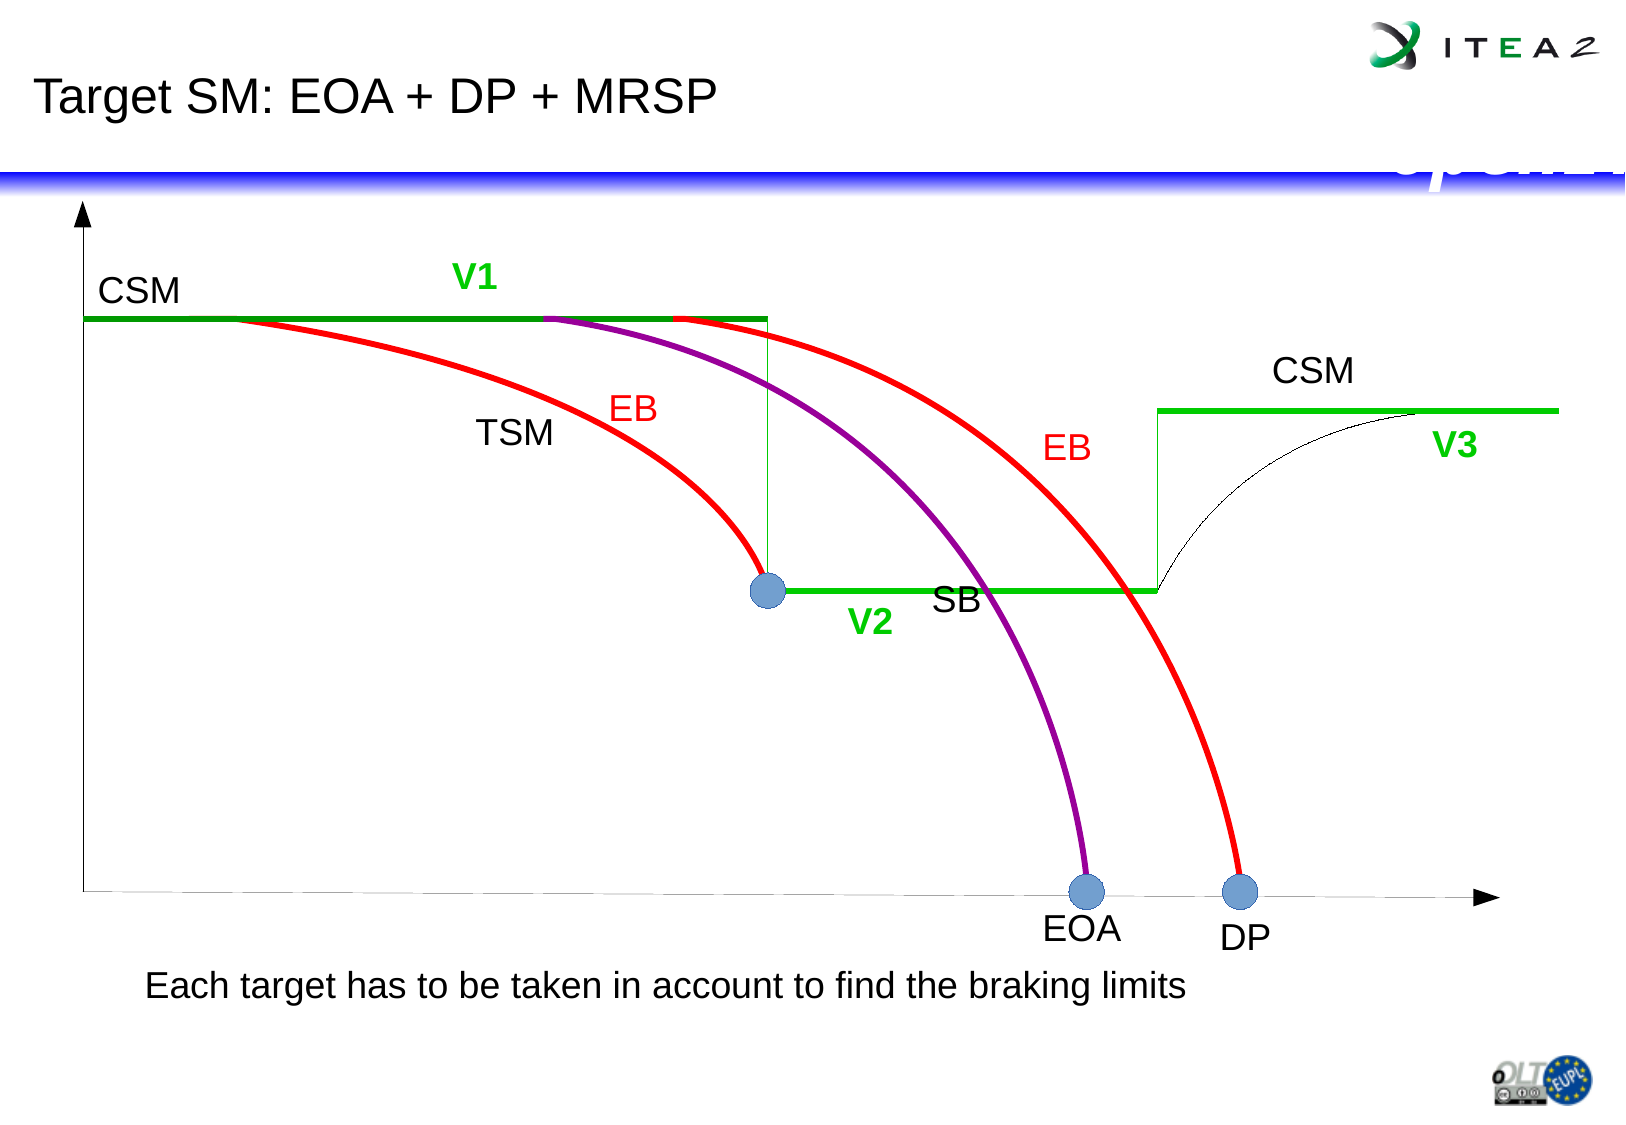

# Target SM: EOA + DP + MRSP
V1
CSM
SB
CSM
EB
TSM
V3
EB
V2
EOA
DP
Each target has to be taken in account to find the braking limits